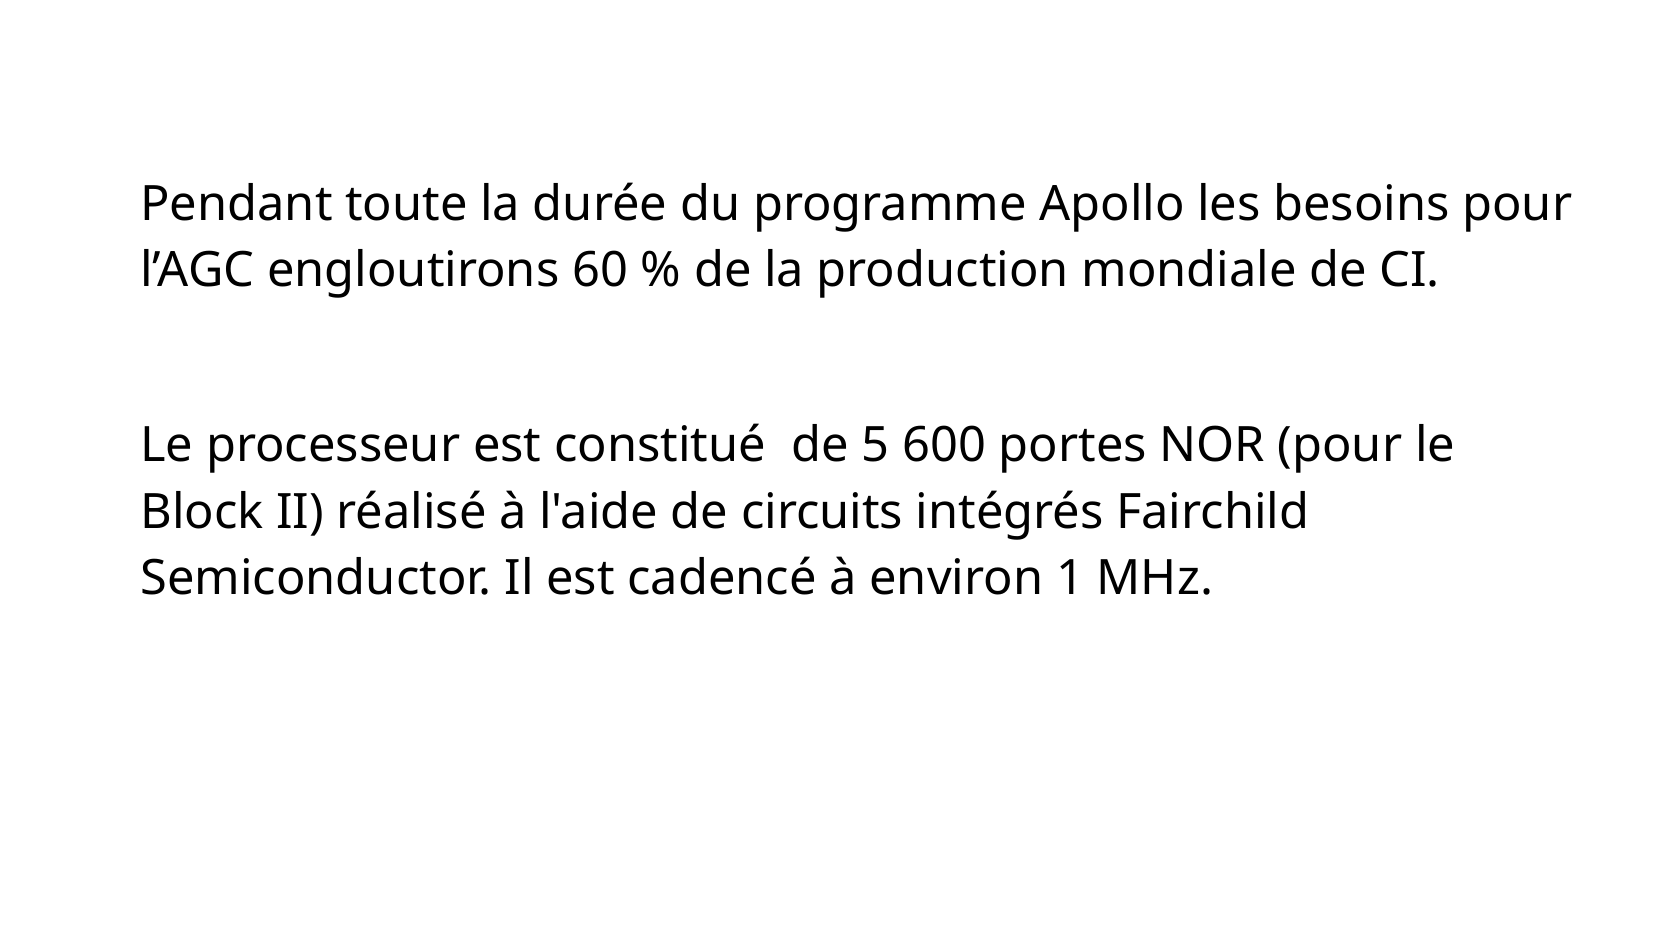

# Pendant toute la durée du programme Apollo les besoins pour l’AGC engloutirons 60 % de la production mondiale de CI.
Le processeur est constitué de 5 600 portes NOR (pour le Block II) réalisé à l'aide de circuits intégrés Fairchild Semiconductor. Il est cadencé à environ 1 MHz.